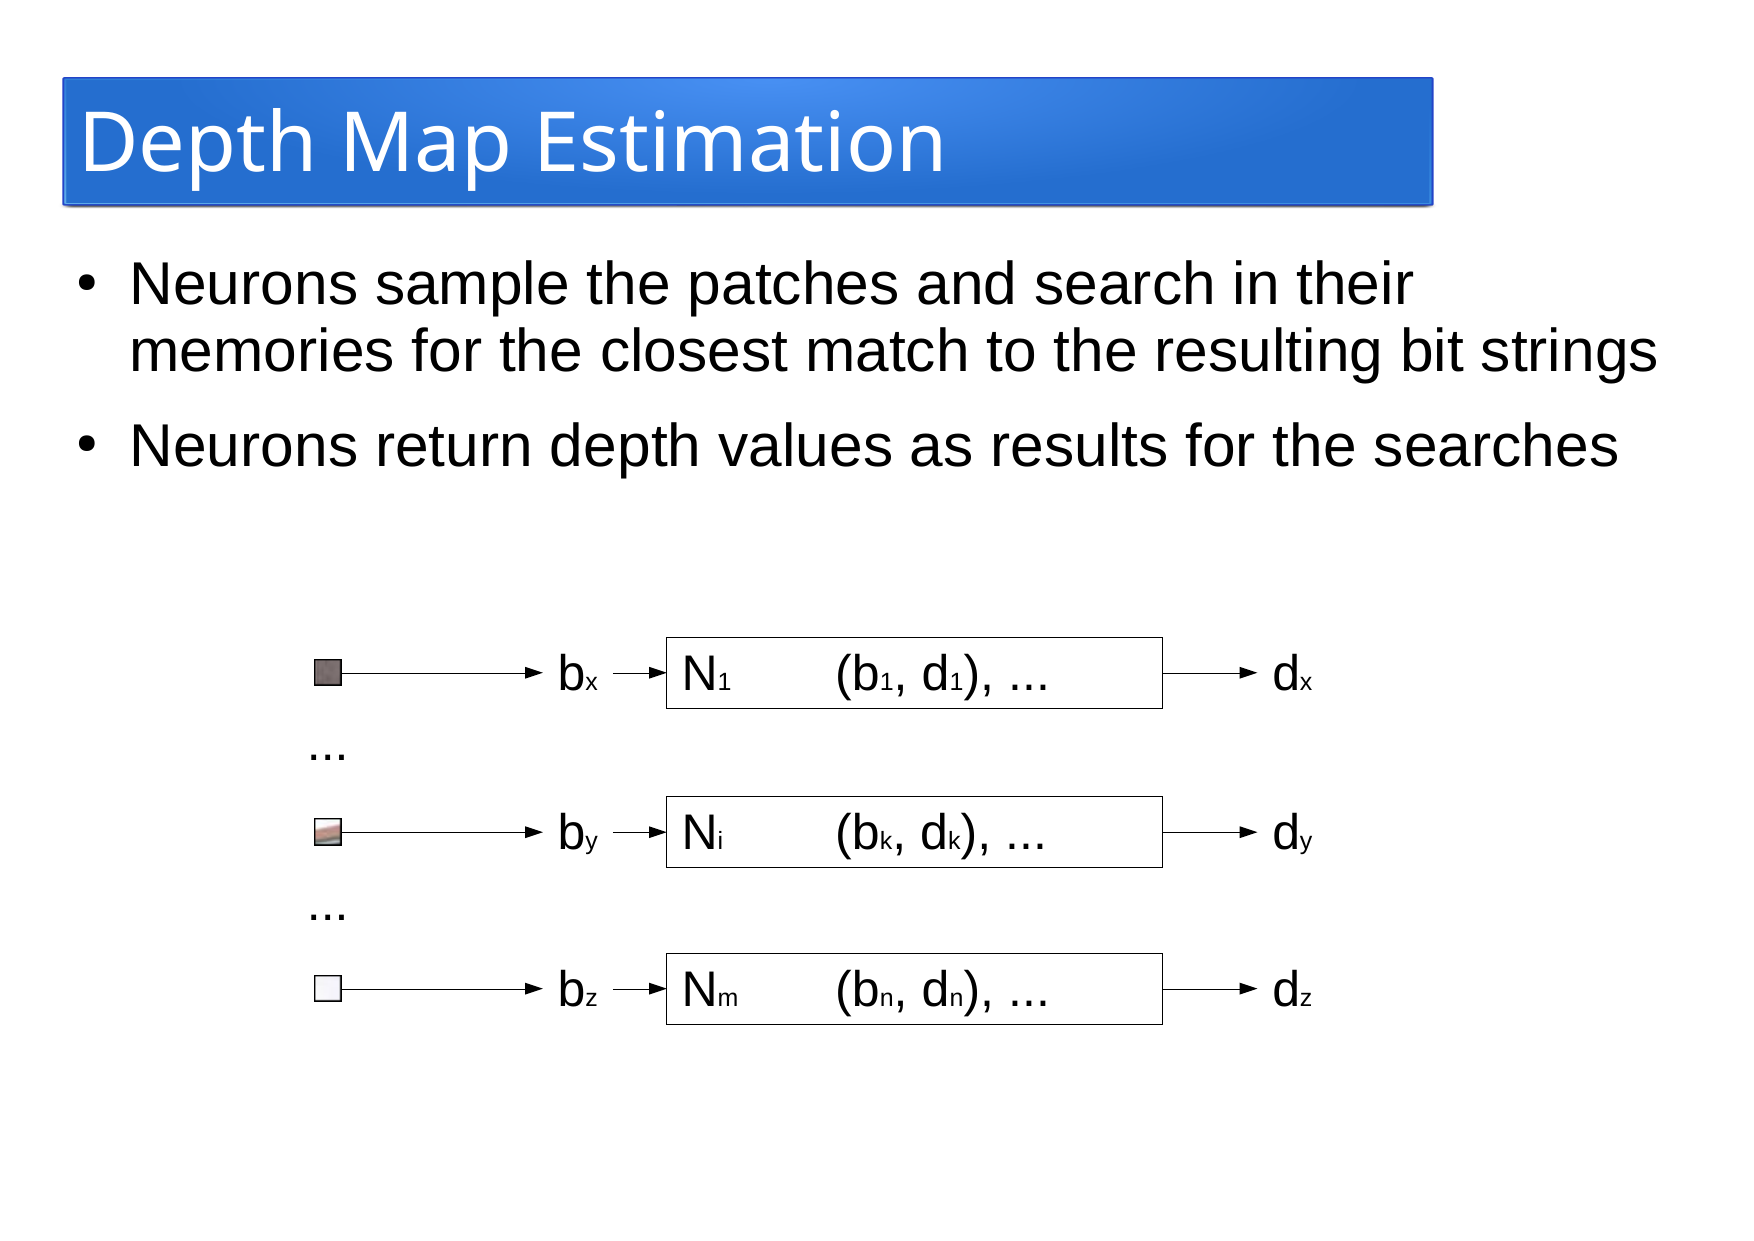

# Depth Map Estimation
Neurons sample the patches and search in their memories for the closest match to the resulting bit strings
Neurons return depth values as results for the searches
N1
bx
(b1, d1), ...
dx
...
Ni
by
(bk, dk), ...
dy
...
Nm
bz
(bn, dn), ...
dz